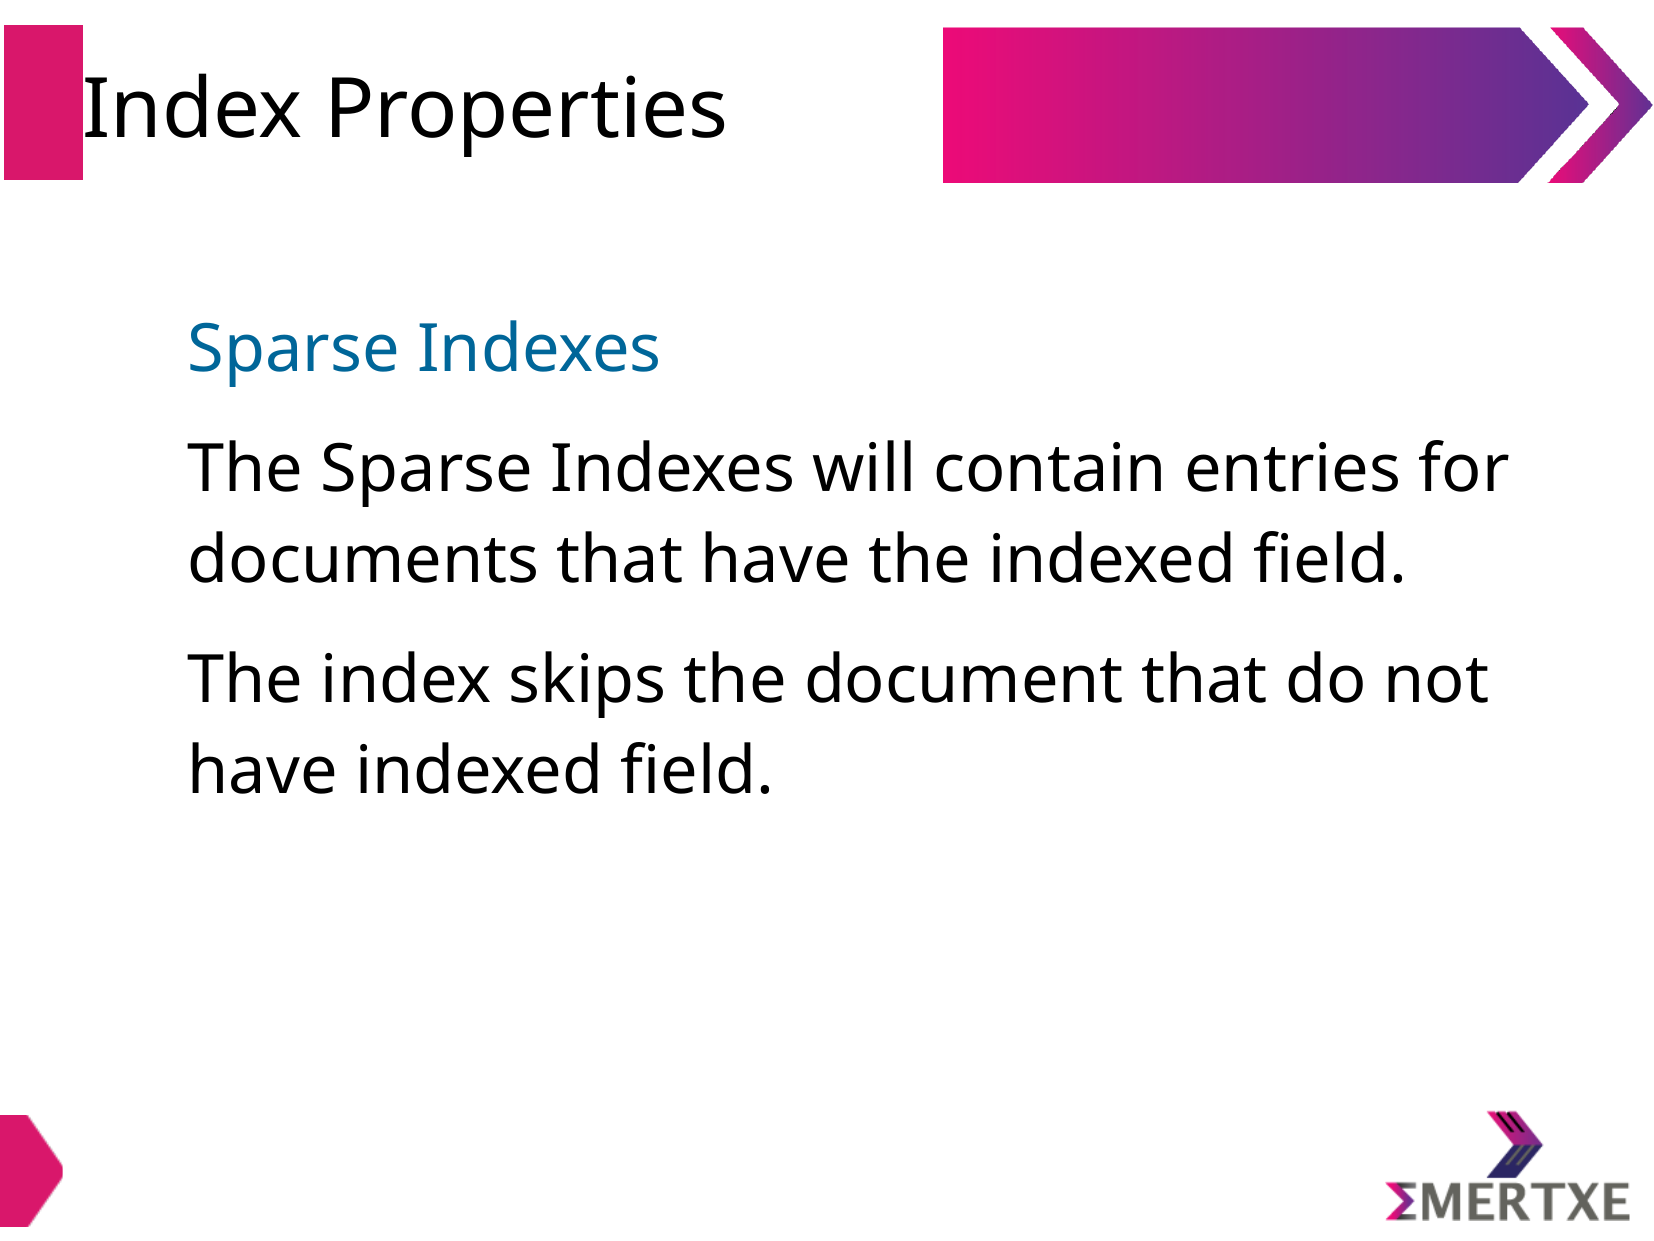

# Index Properties
Sparse Indexes
The Sparse Indexes will contain entries for documents that have the indexed field.
The index skips the document that do not have indexed field.